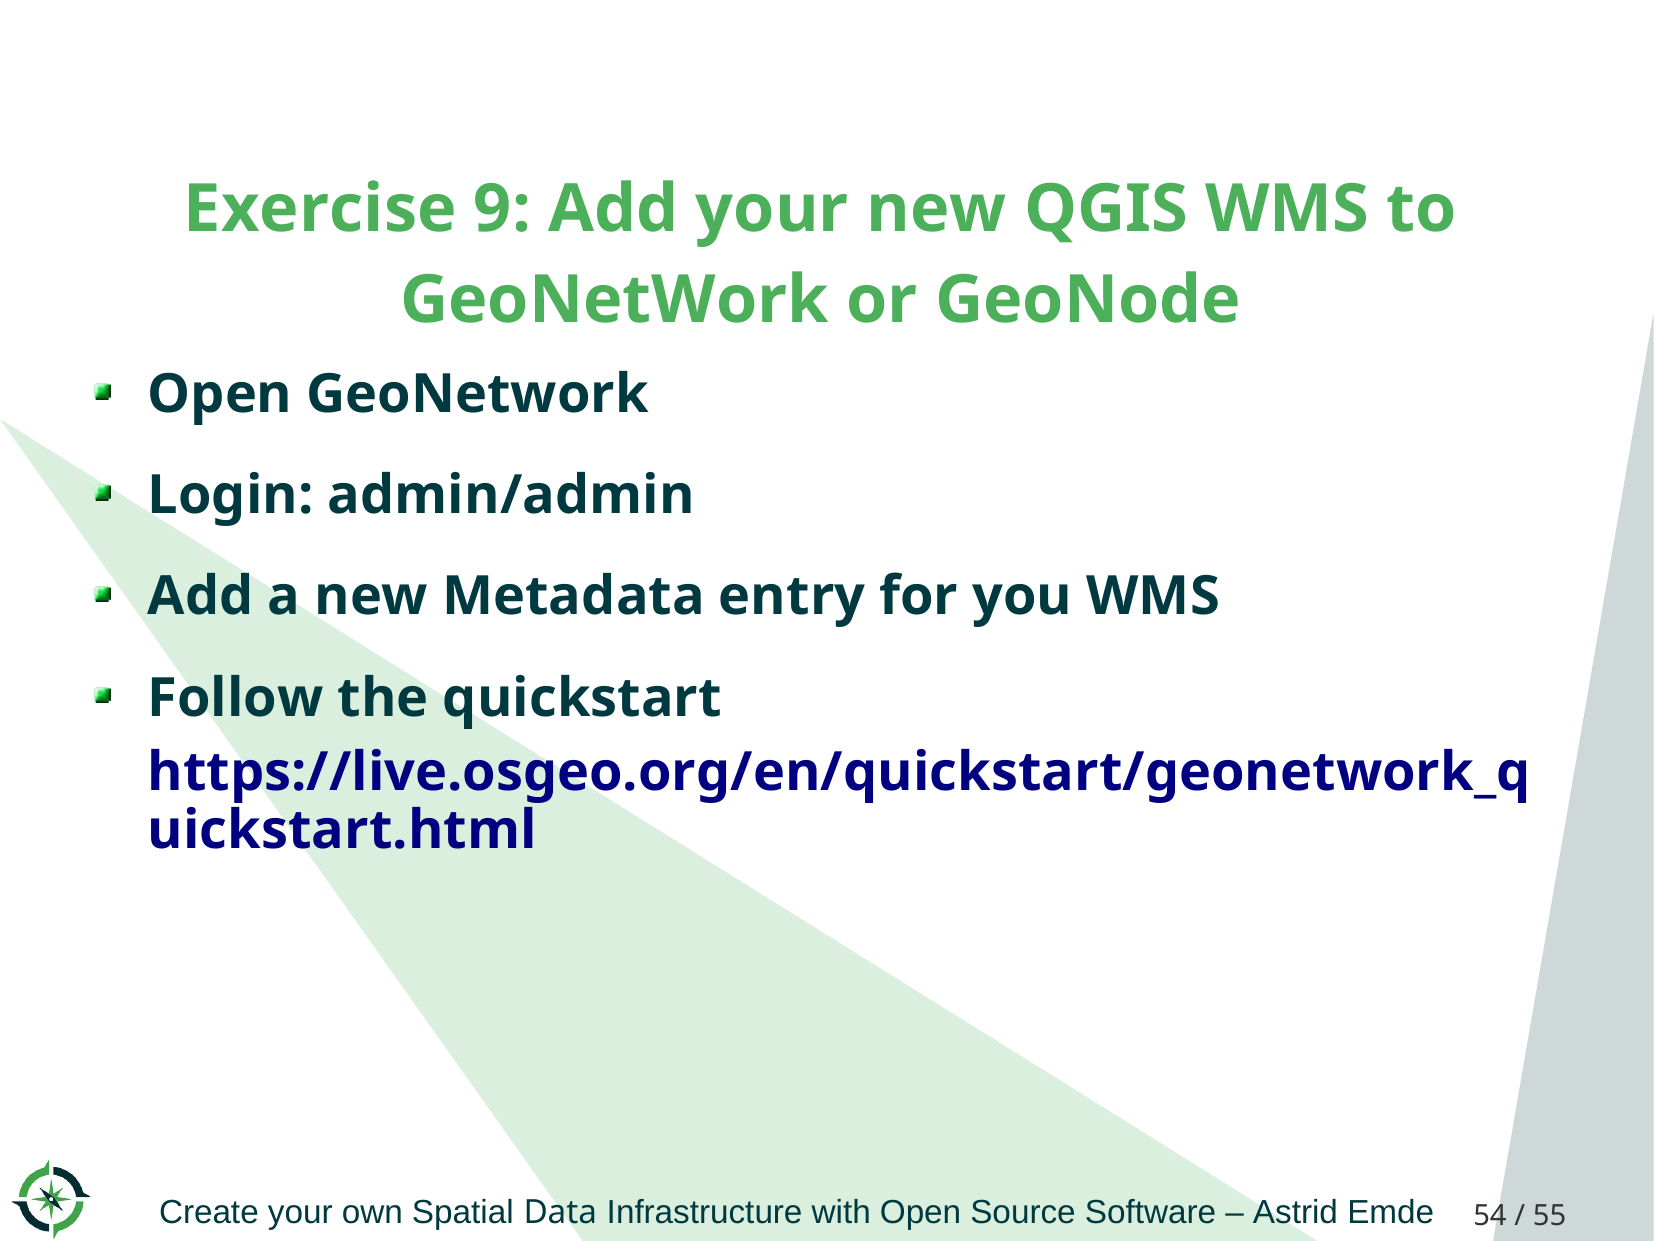

# Exercise 9: Add your new QGIS WMS to GeoNetWork or GeoNode
Open GeoNetwork
Login: admin/admin
Add a new Metadata entry for you WMS
Follow the quickstart https://live.osgeo.org/en/quickstart/geonetwork_quickstart.html